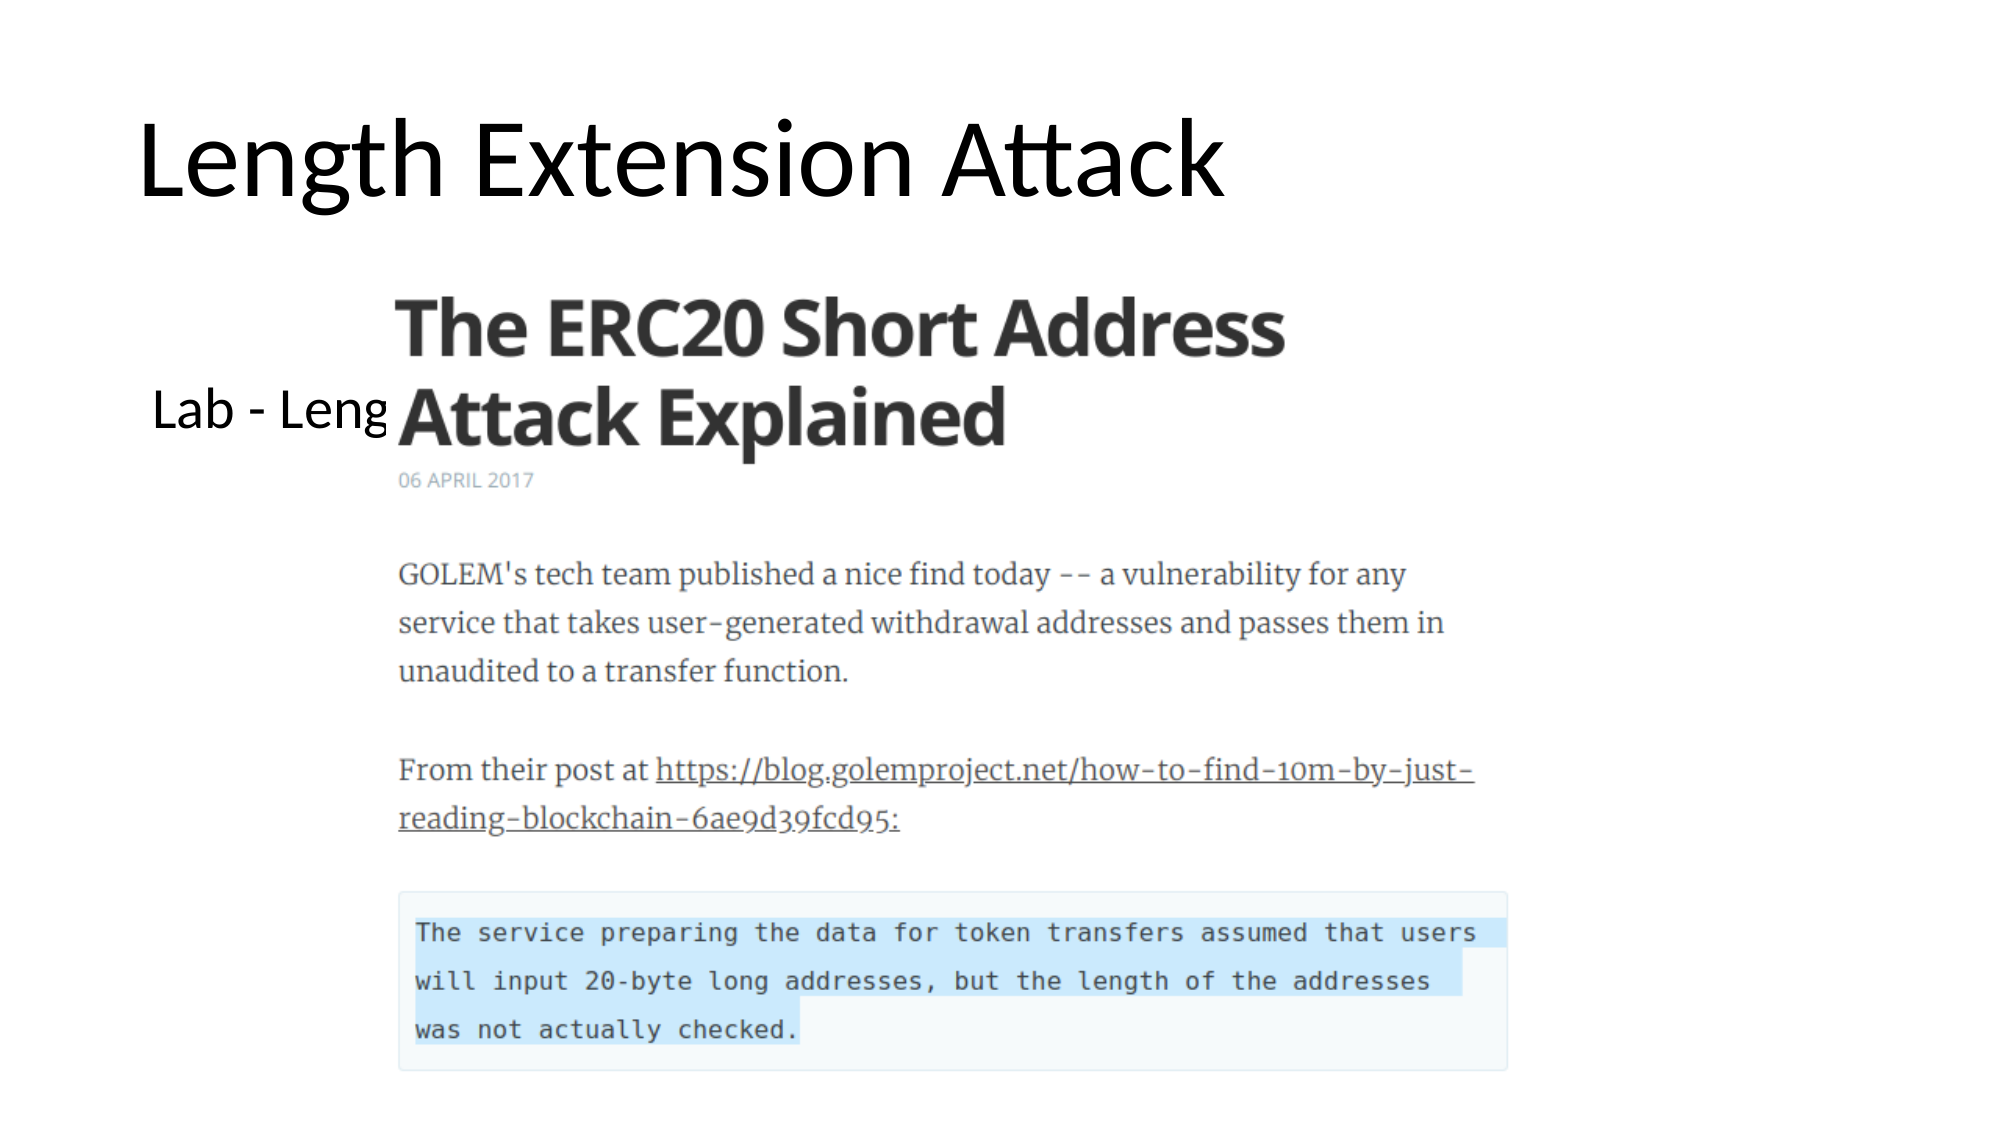

# Length Extension Attack
Lab - LengthExt/lab-length-ext.txt